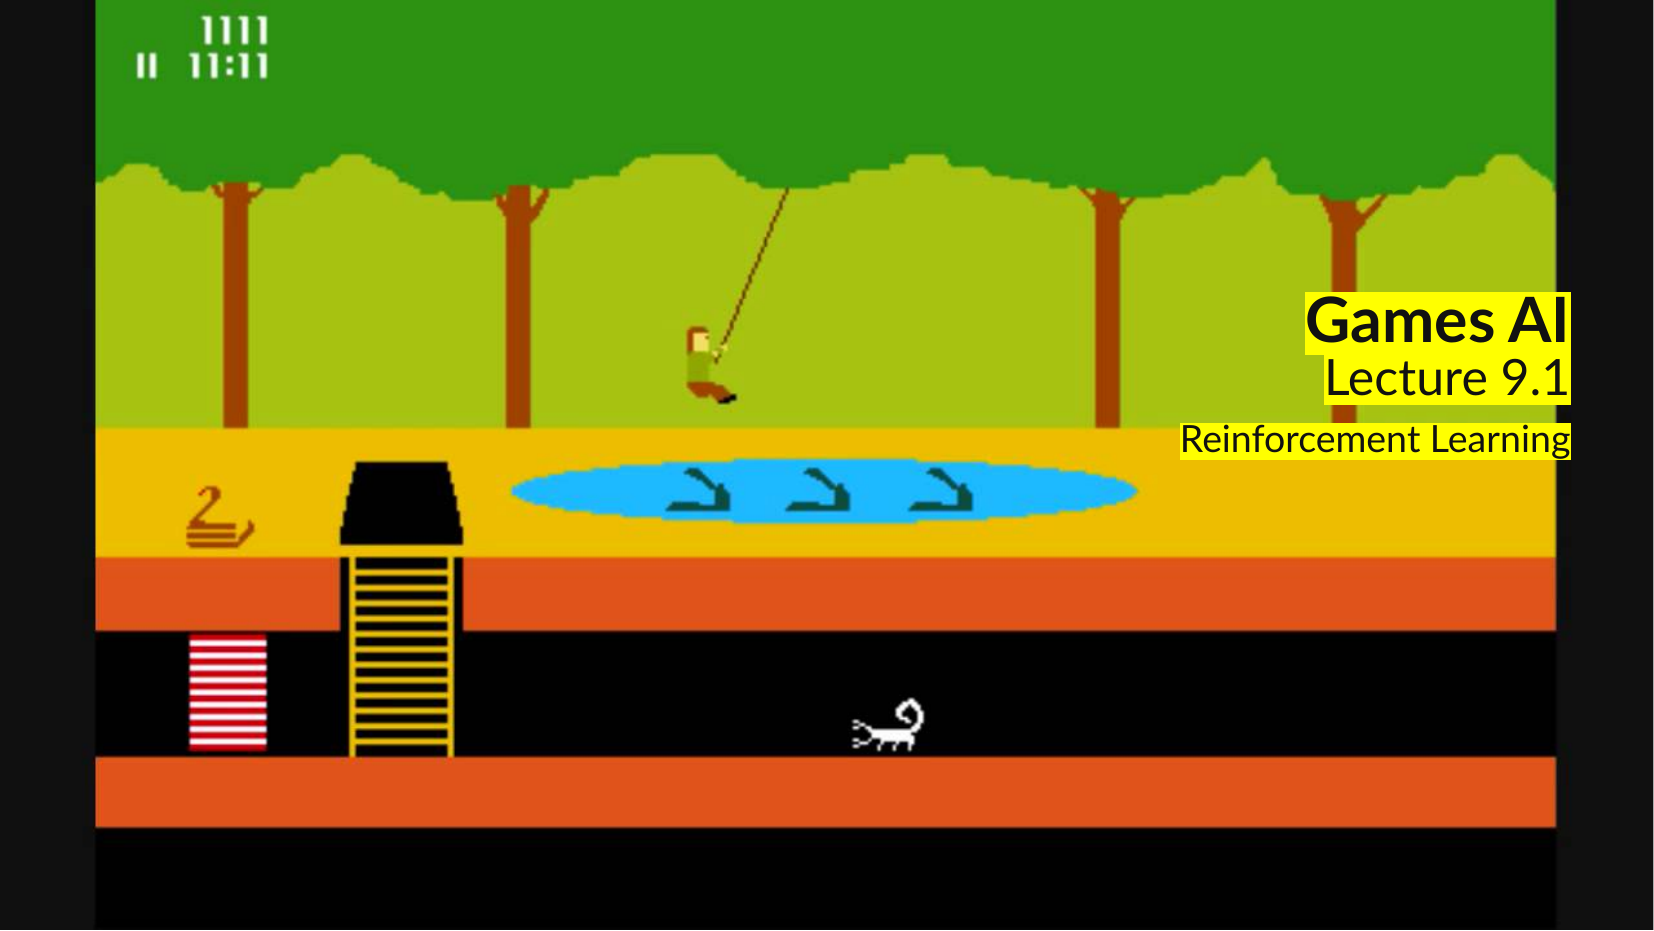

# Games AI
Lecture 9.1
Reinforcement Learning